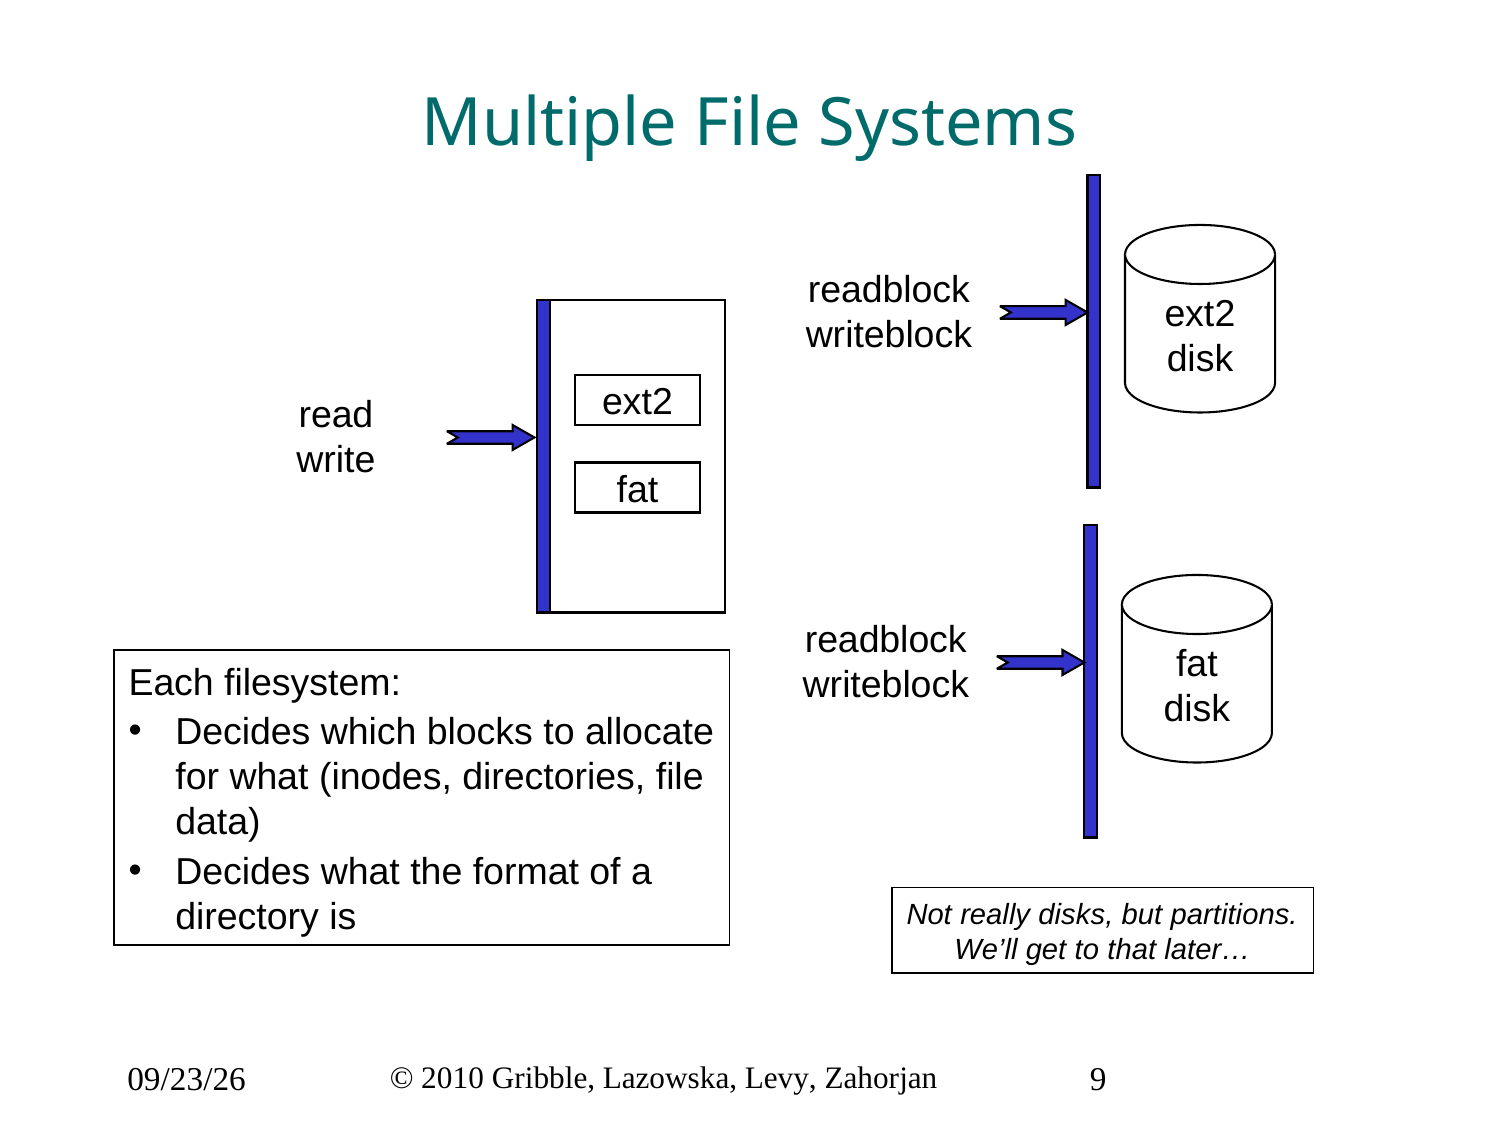

# Multiple File Systems
ext2
disk
readblock
writeblock
ext2
read
write
fat
fat
disk
readblock
writeblock
Each filesystem:
Decides which blocks to allocate
for what (inodes, directories, file
data)
Decides what the format of a
directory is
Not really disks, but partitions.
We’ll get to that later…
9